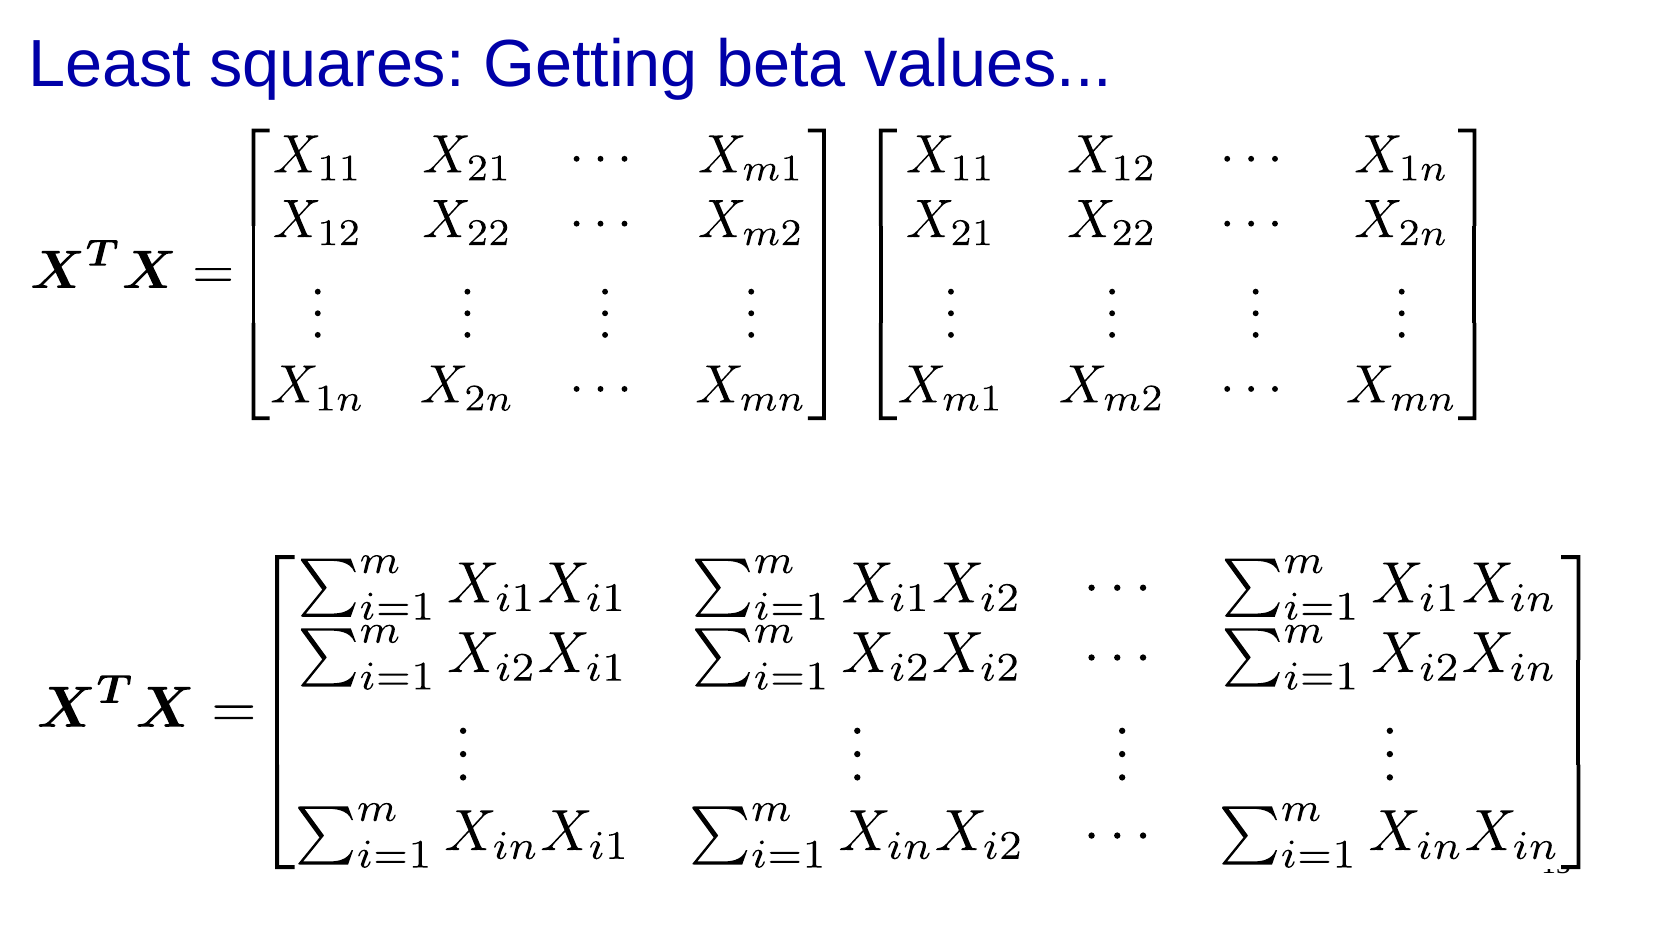

# Least squares: Getting beta values...
13